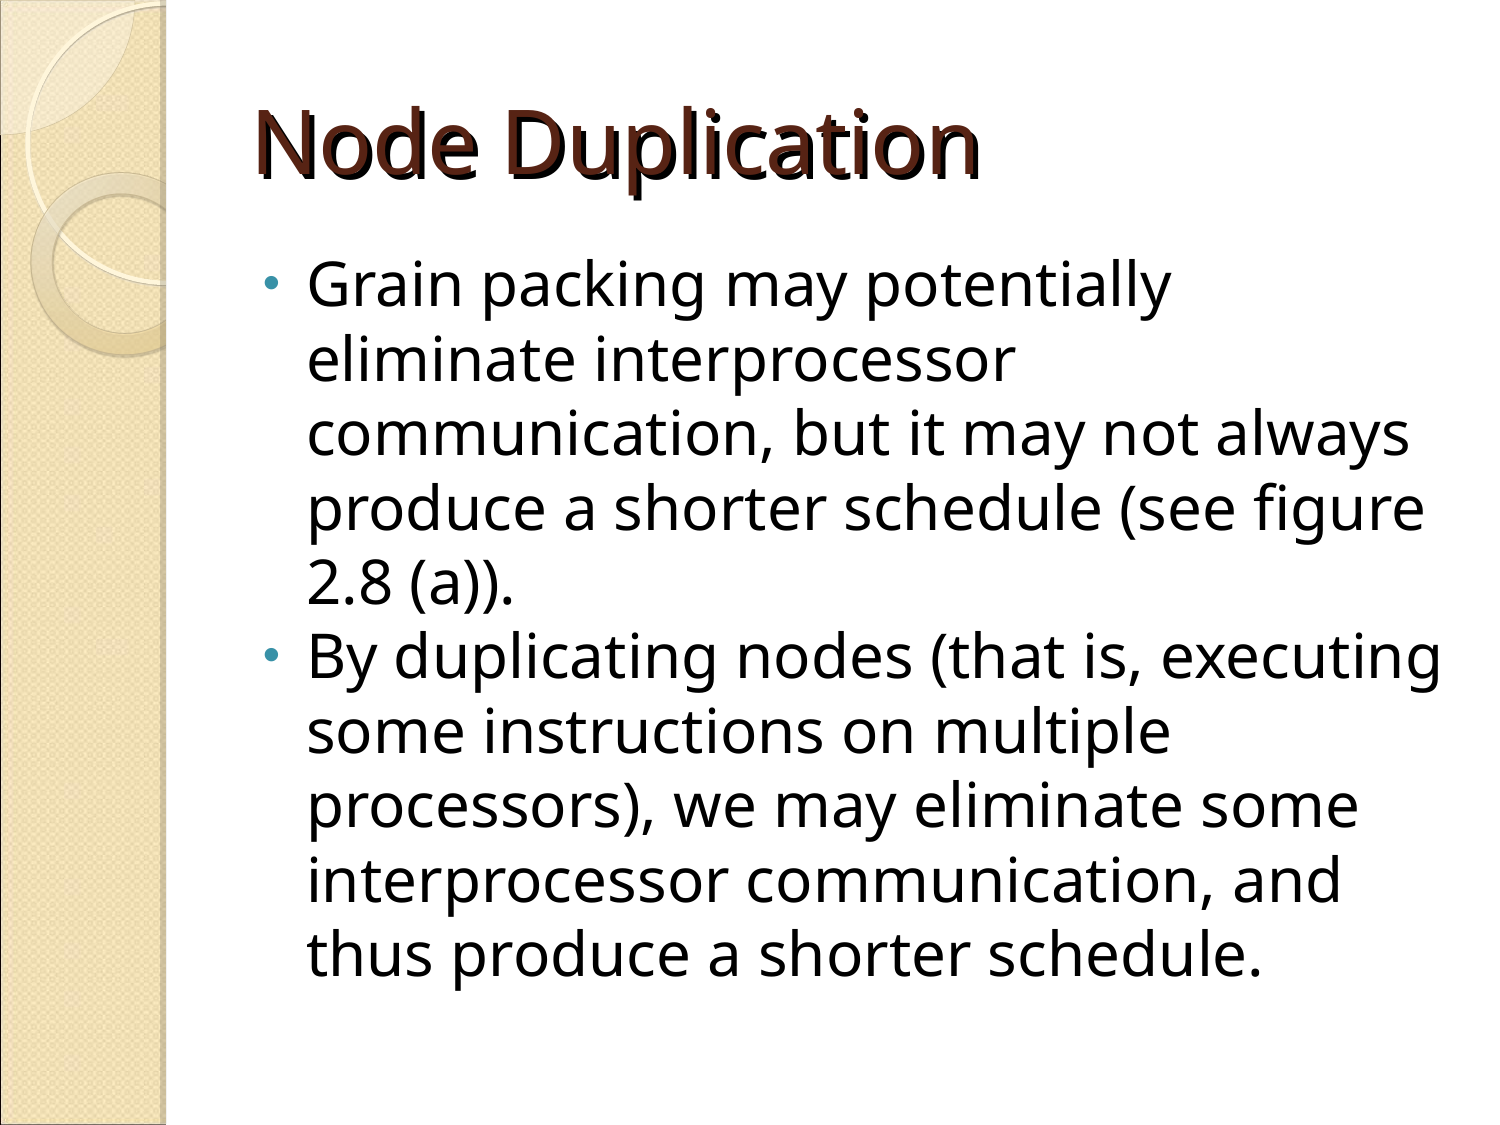

# Node Duplication
Grain packing may potentially eliminate interprocessor communication, but it may not always produce a shorter schedule (see figure 2.8 (a)).
By duplicating nodes (that is, executing some instructions on multiple processors), we may eliminate some interprocessor communication, and thus produce a shorter schedule.